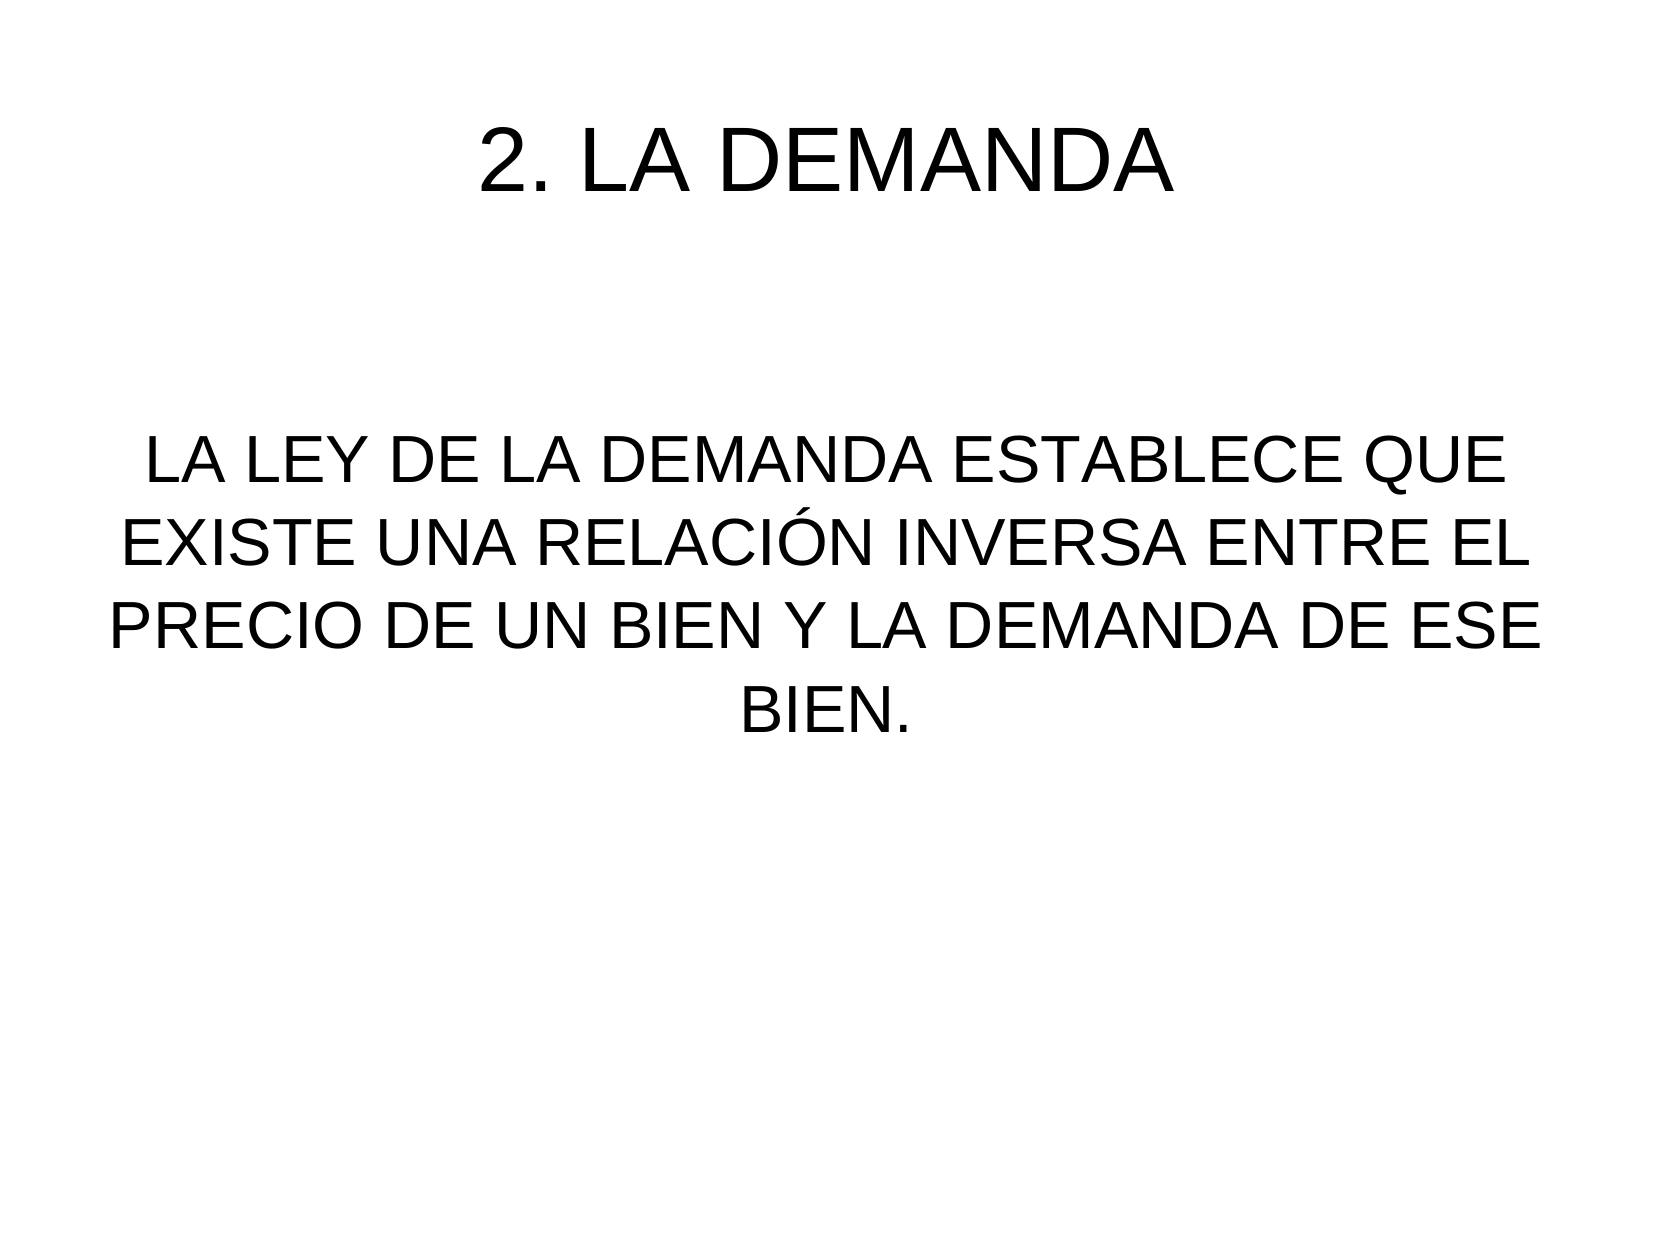

2. LA DEMANDA
LA LEY DE LA DEMANDA ESTABLECE QUE EXISTE UNA RELACIÓN INVERSA ENTRE EL PRECIO DE UN BIEN Y LA DEMANDA DE ESE BIEN.